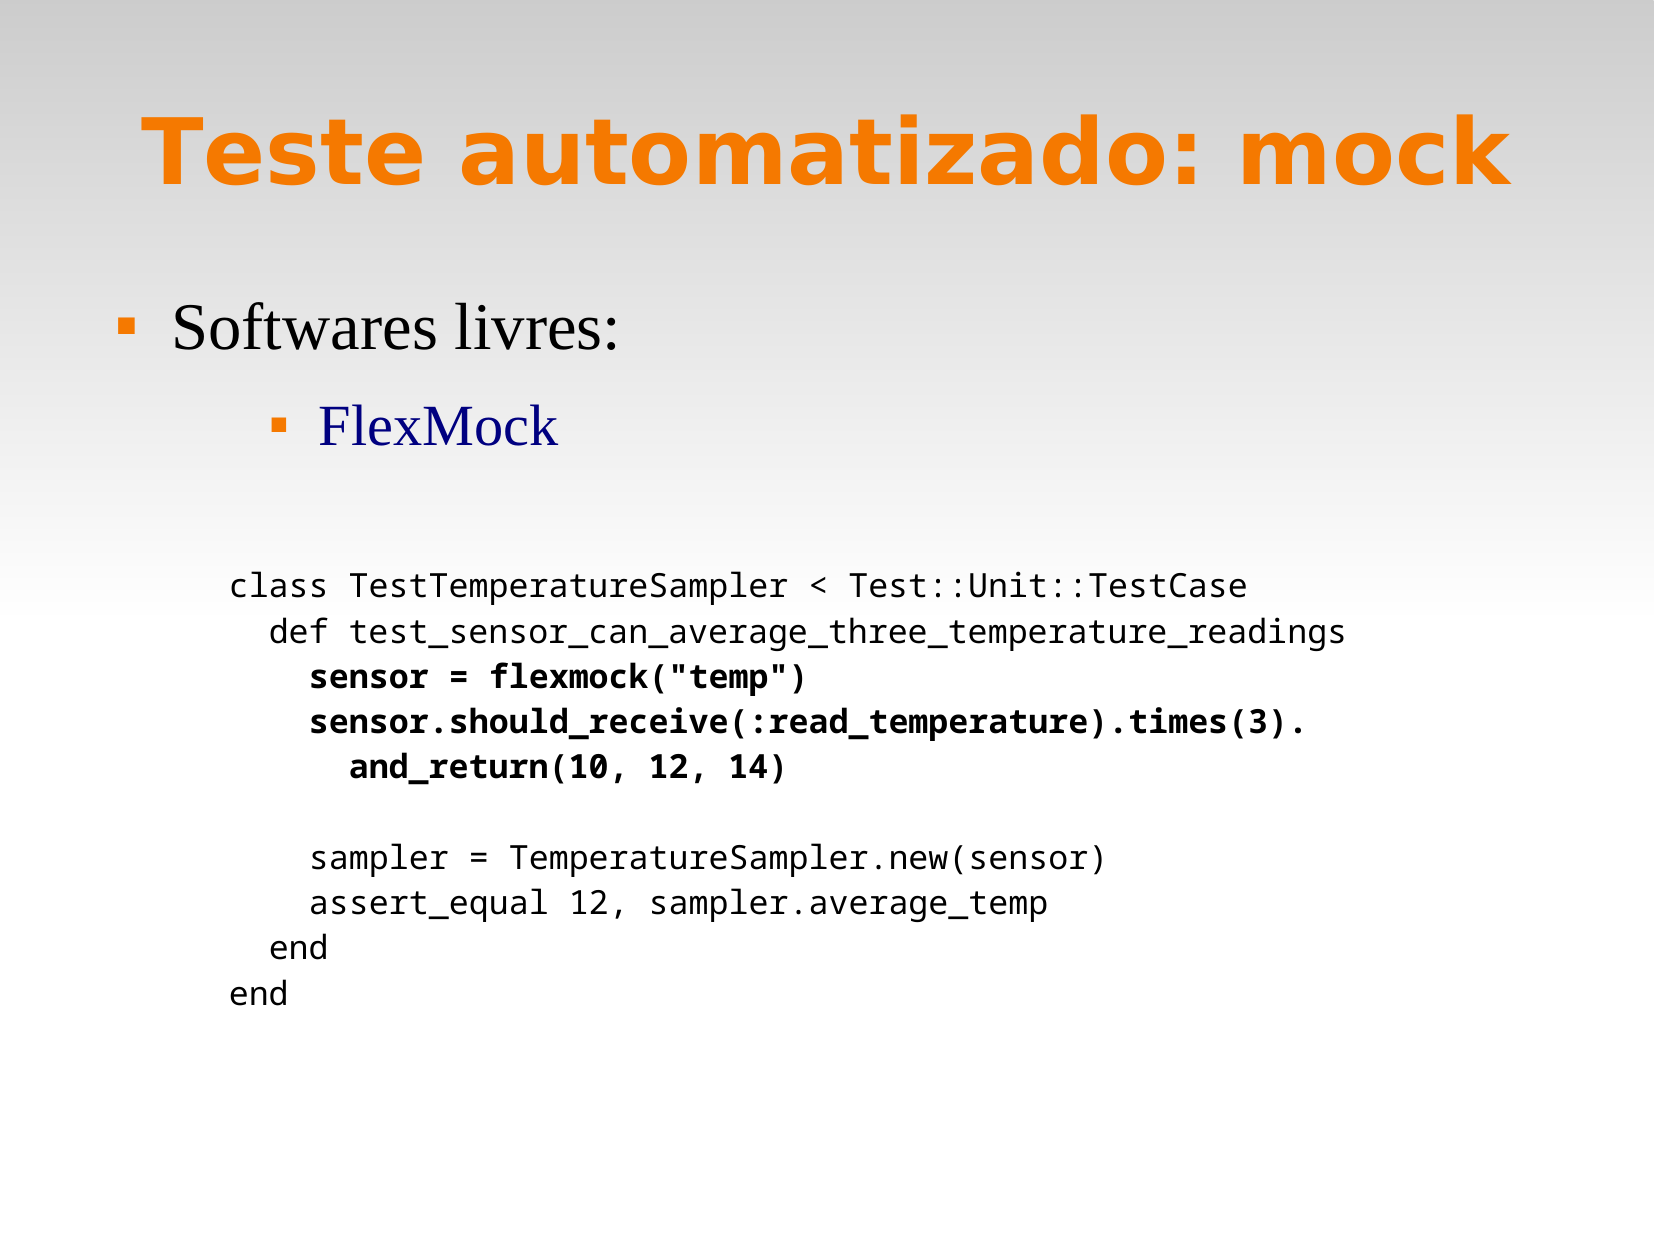

# Teste automatizado: mock
Softwares livres:
FlexMock
class TestTemperatureSampler < Test::Unit::TestCase
 def test_sensor_can_average_three_temperature_readings
 sensor = flexmock("temp")
 sensor.should_receive(:read_temperature).times(3).
 and_return(10, 12, 14)
 sampler = TemperatureSampler.new(sensor)
 assert_equal 12, sampler.average_temp
 end
end